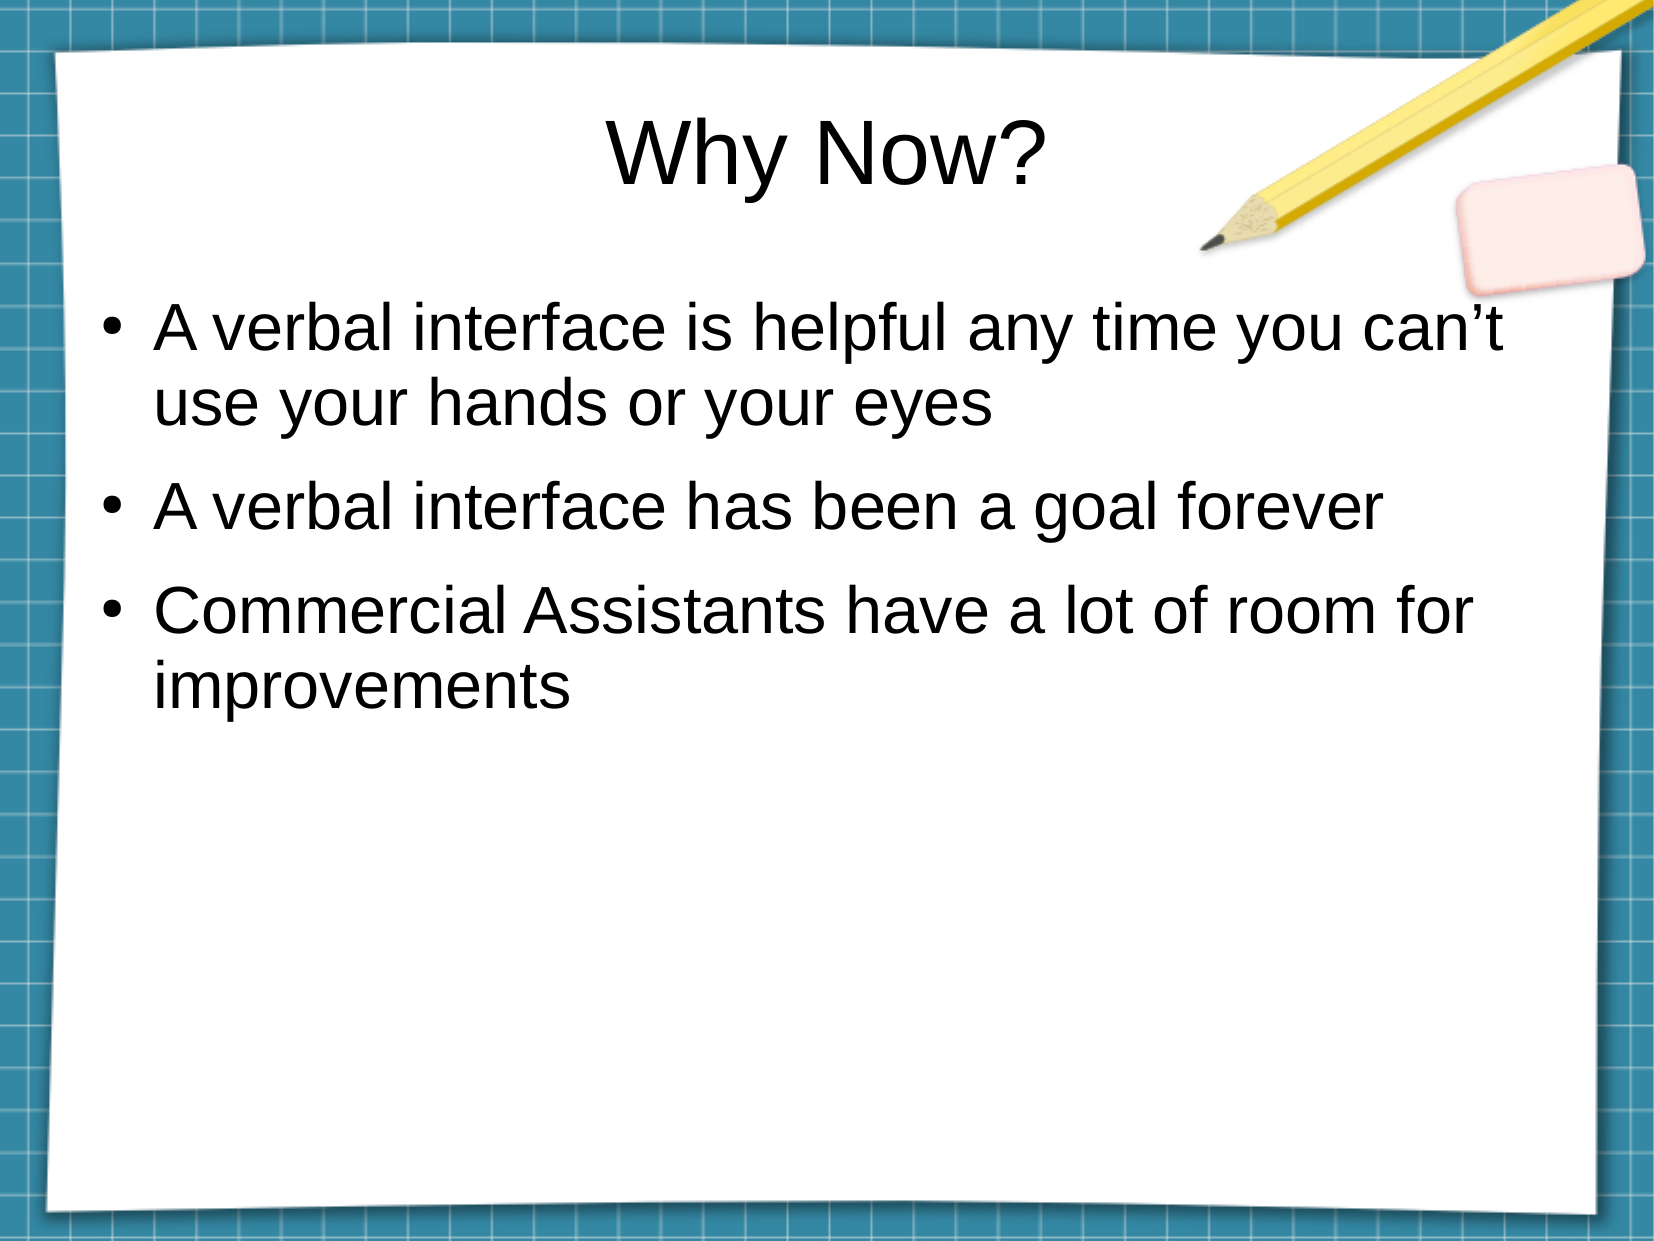

# Why Now?
A verbal interface is helpful any time you can’t use your hands or your eyes
A verbal interface has been a goal forever
Commercial Assistants have a lot of room for improvements